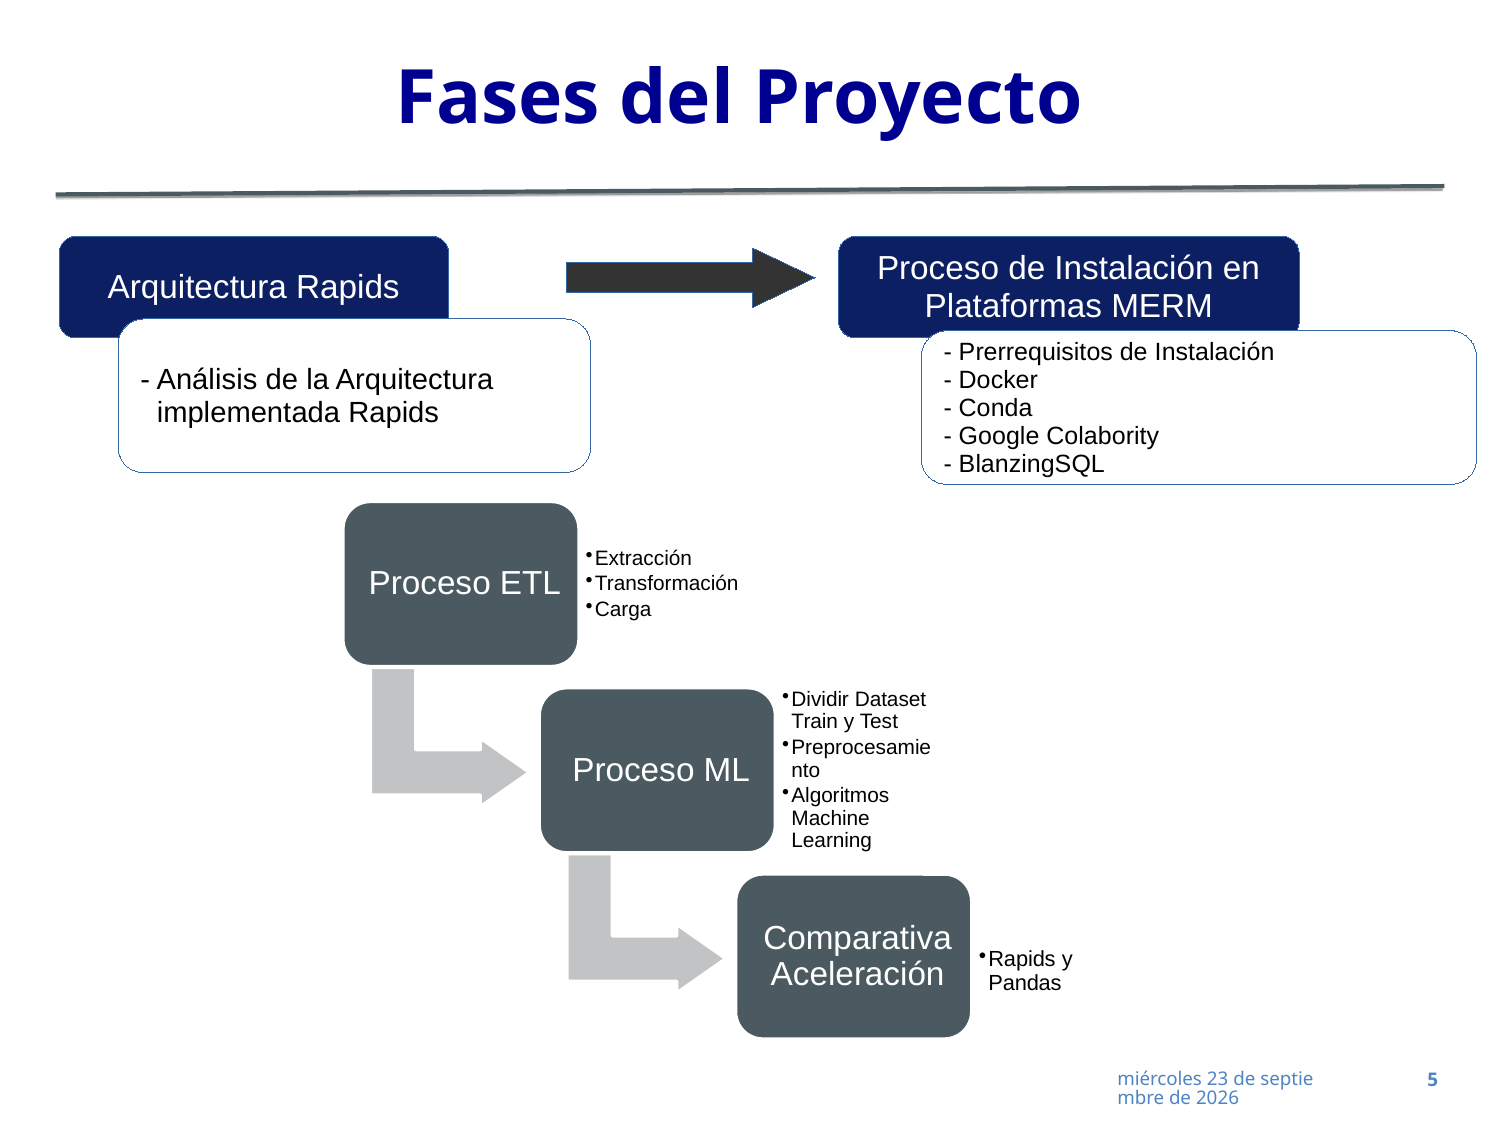

# Fases del Proyecto
Arquitectura Rapids
Proceso de Instalación en
Plataformas MERM
- Análisis de la Arquitectura
 implementada Rapids
- Prerrequisitos de Instalación
- Docker
- Conda
- Google Colabority
- BlanzingSQL
Proceso ETL
Extracción
Transformación
Carga
Proceso ML
Dividir Dataset Train y Test
Preprocesamiento
Algoritmos Machine Learning
Comparativa Aceleración
Rapids y Pandas